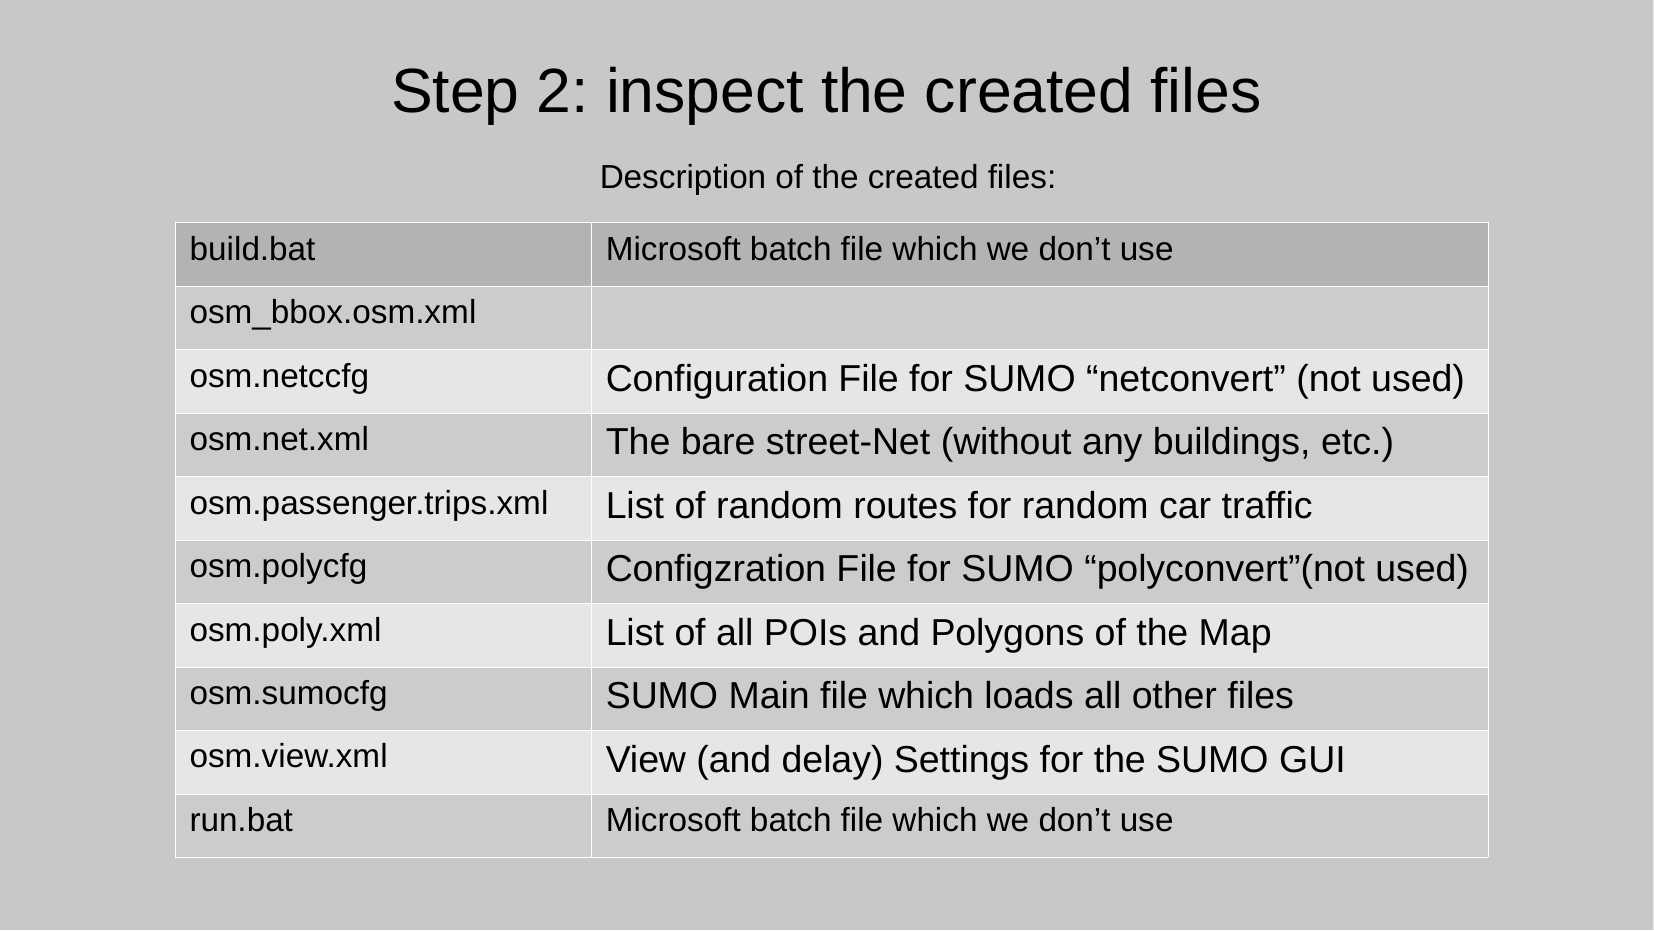

# Step 2: inspect the created files
Description of the created files:
| build.bat | Microsoft batch file which we don’t use |
| --- | --- |
| osm\_bbox.osm.xml | |
| osm.netccfg | Configuration File for SUMO “netconvert” (not used) |
| osm.net.xml | The bare street-Net (without any buildings, etc.) |
| osm.passenger.trips.xml | List of random routes for random car traffic |
| osm.polycfg | Configzration File for SUMO “polyconvert”(not used) |
| osm.poly.xml | List of all POIs and Polygons of the Map |
| osm.sumocfg | SUMO Main file which loads all other files |
| osm.view.xml | View (and delay) Settings for the SUMO GUI |
| run.bat | Microsoft batch file which we don’t use |